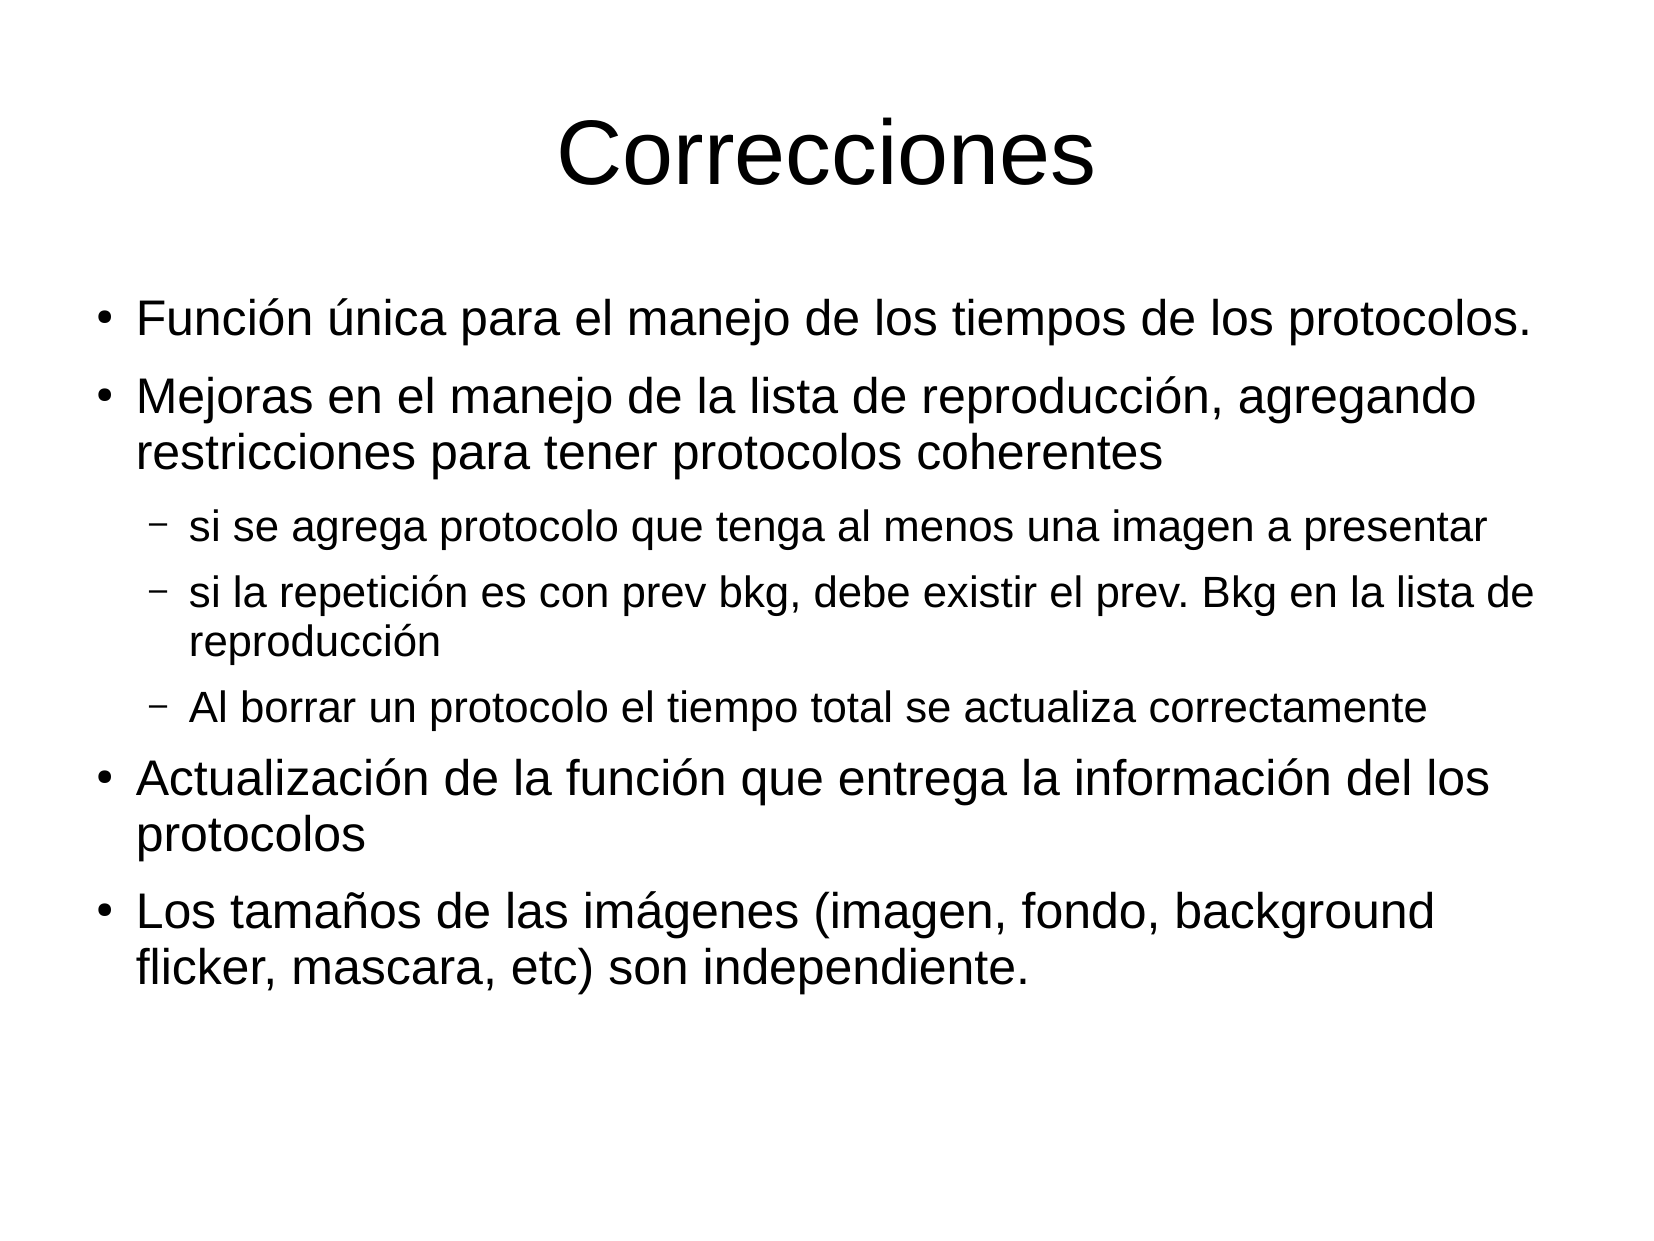

# Correcciones
Función única para el manejo de los tiempos de los protocolos.
Mejoras en el manejo de la lista de reproducción, agregando restricciones para tener protocolos coherentes
si se agrega protocolo que tenga al menos una imagen a presentar
si la repetición es con prev bkg, debe existir el prev. Bkg en la lista de reproducción
Al borrar un protocolo el tiempo total se actualiza correctamente
Actualización de la función que entrega la información del los protocolos
Los tamaños de las imágenes (imagen, fondo, background flicker, mascara, etc) son independiente.